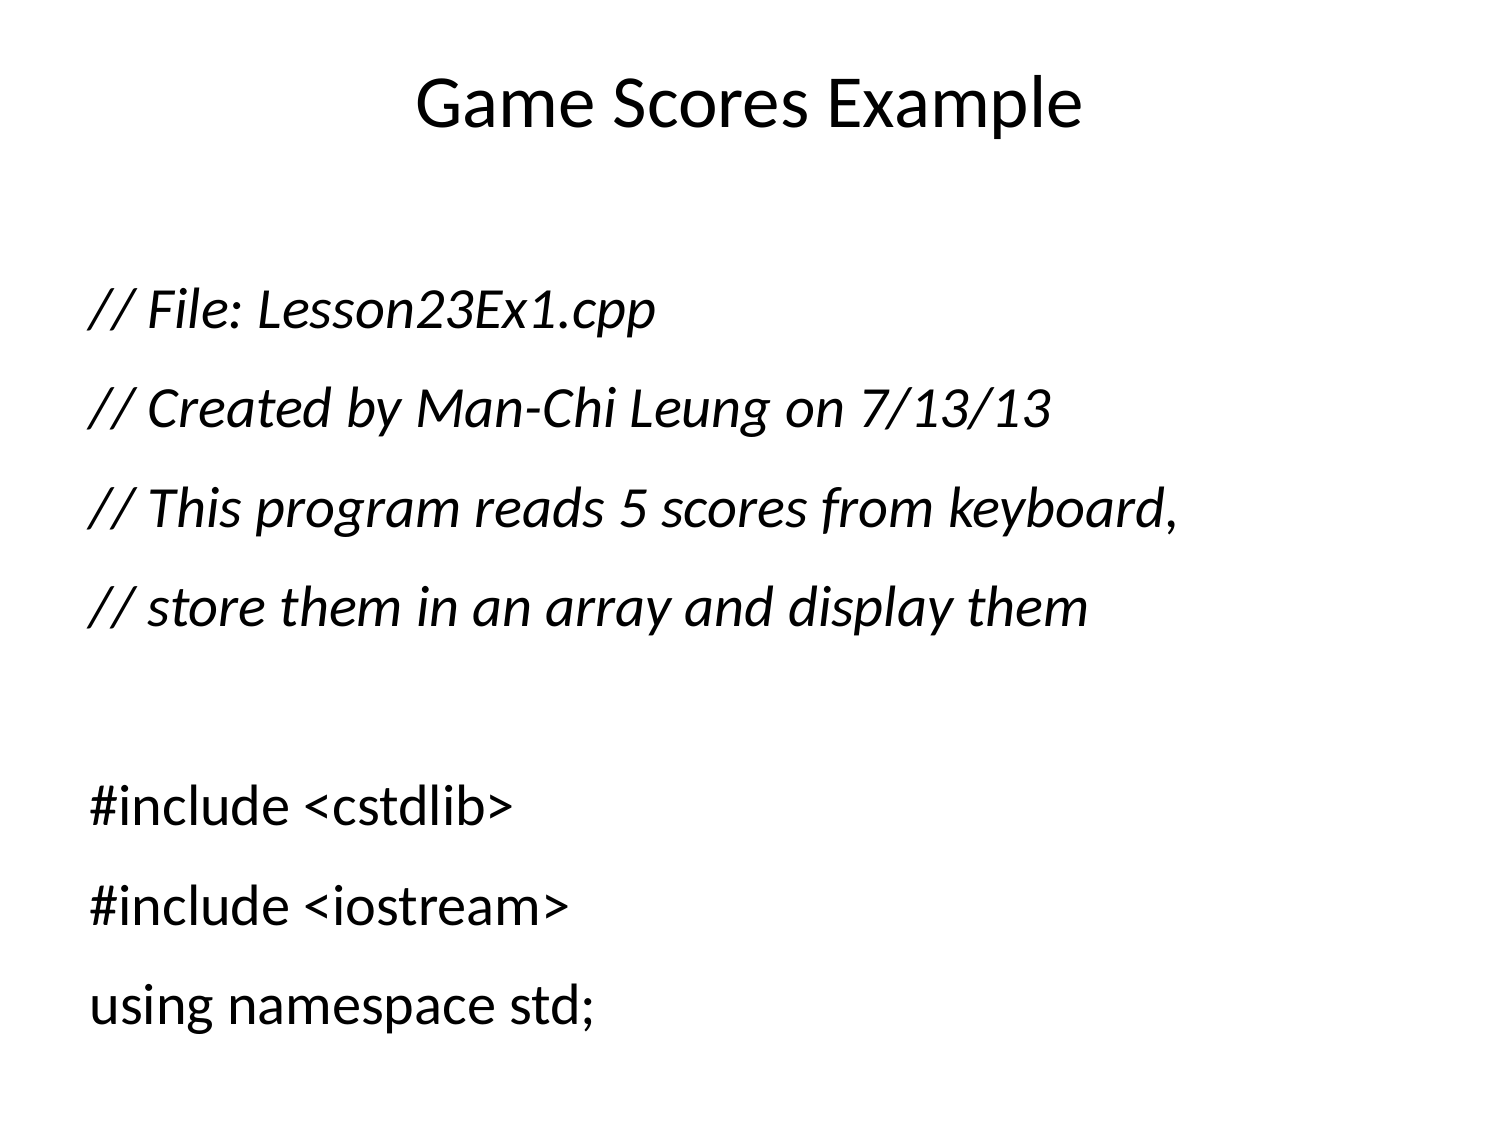

# Game Scores Example
// File: Lesson23Ex1.cpp
// Created by Man-Chi Leung on 7/13/13
// This program reads 5 scores from keyboard,
// store them in an array and display them
#include <cstdlib>
#include <iostream>
using namespace std;